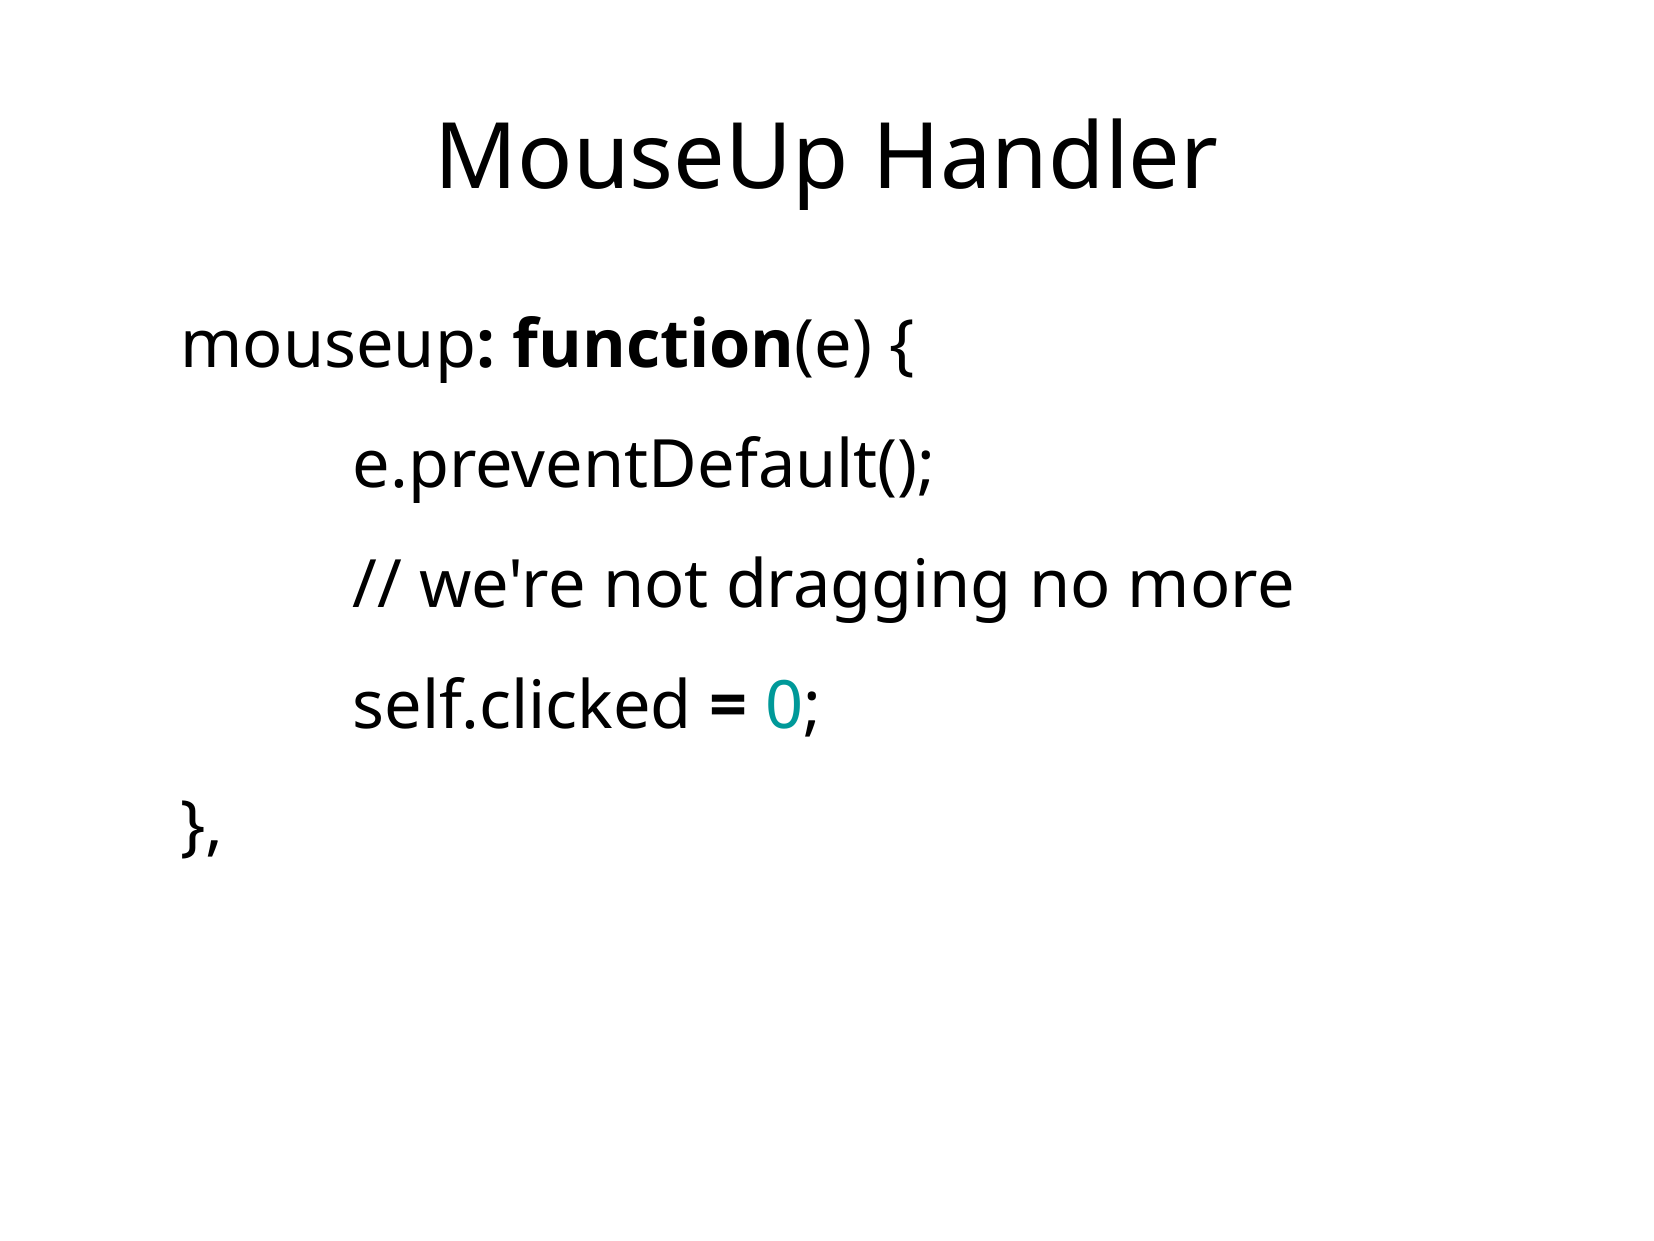

# MouseUp Handler
 mouseup: function(e) {
                e.preventDefault();
 // we're not dragging no more
                self.clicked = 0;
 },